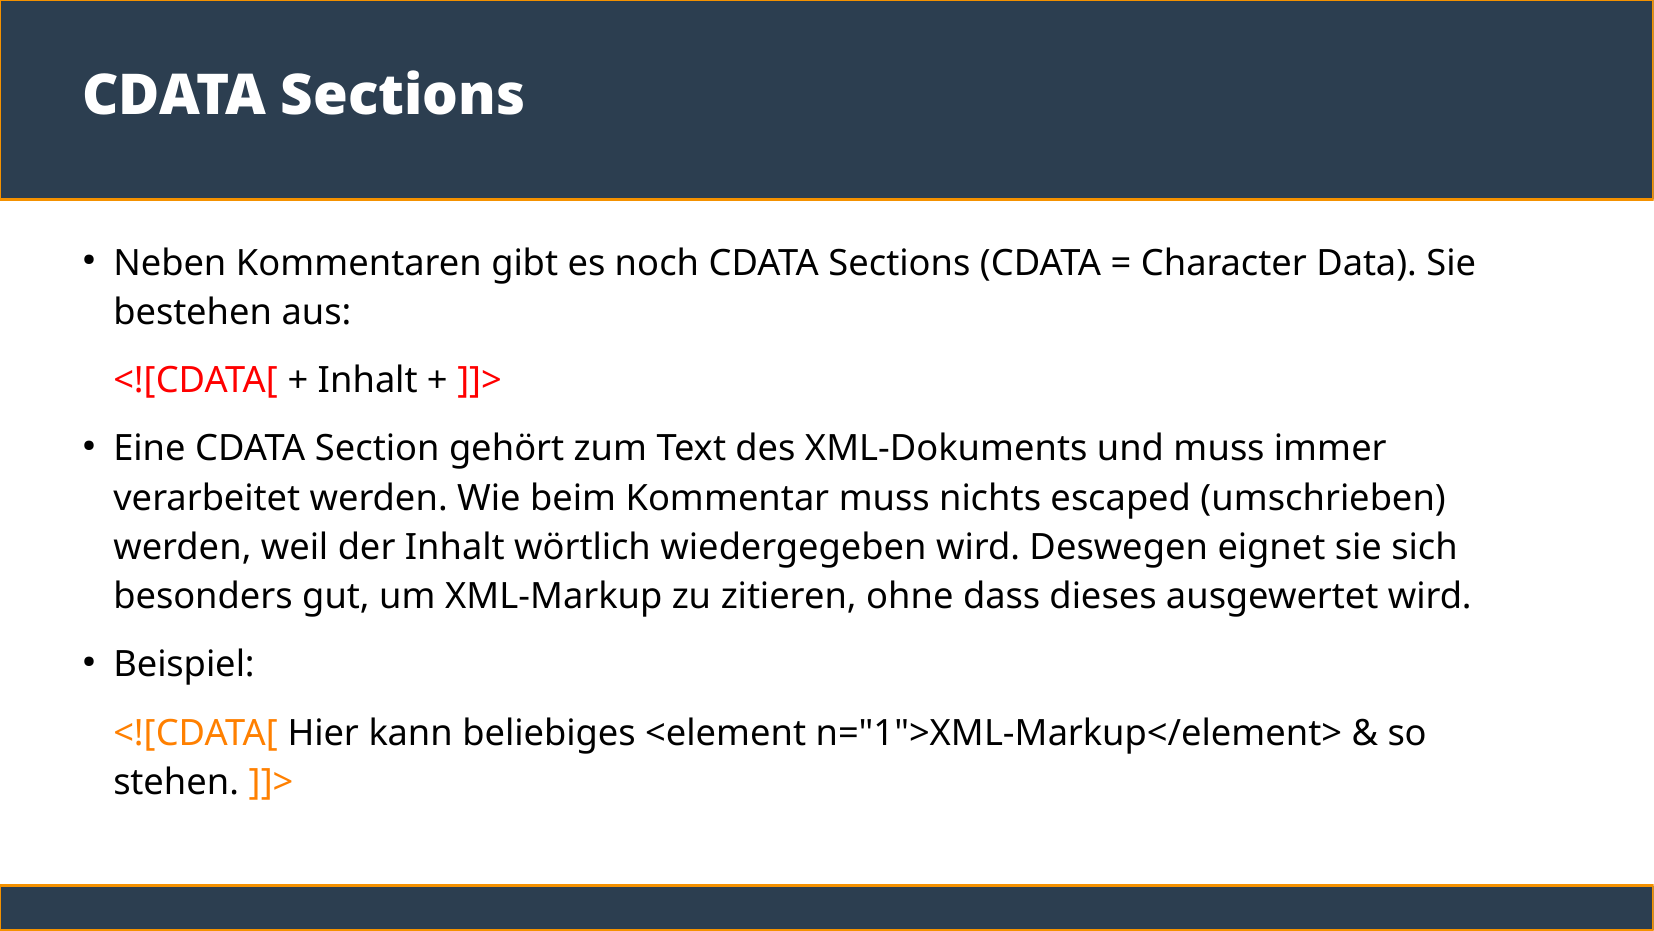

# CDATA Sections
Neben Kommentaren gibt es noch CDATA Sections (CDATA = Character Data). Sie bestehen aus:
<![CDATA[ + Inhalt + ]]>
Eine CDATA Section gehört zum Text des XML-Dokuments und muss immer verarbeitet werden. Wie beim Kommentar muss nichts escaped (umschrieben) werden, weil der Inhalt wörtlich wiedergegeben wird. Deswegen eignet sie sich besonders gut, um XML-Markup zu zitieren, ohne dass dieses ausgewertet wird.
Beispiel:
<![CDATA[ Hier kann beliebiges <element n="1">XML-Markup</element> & so stehen. ]]>